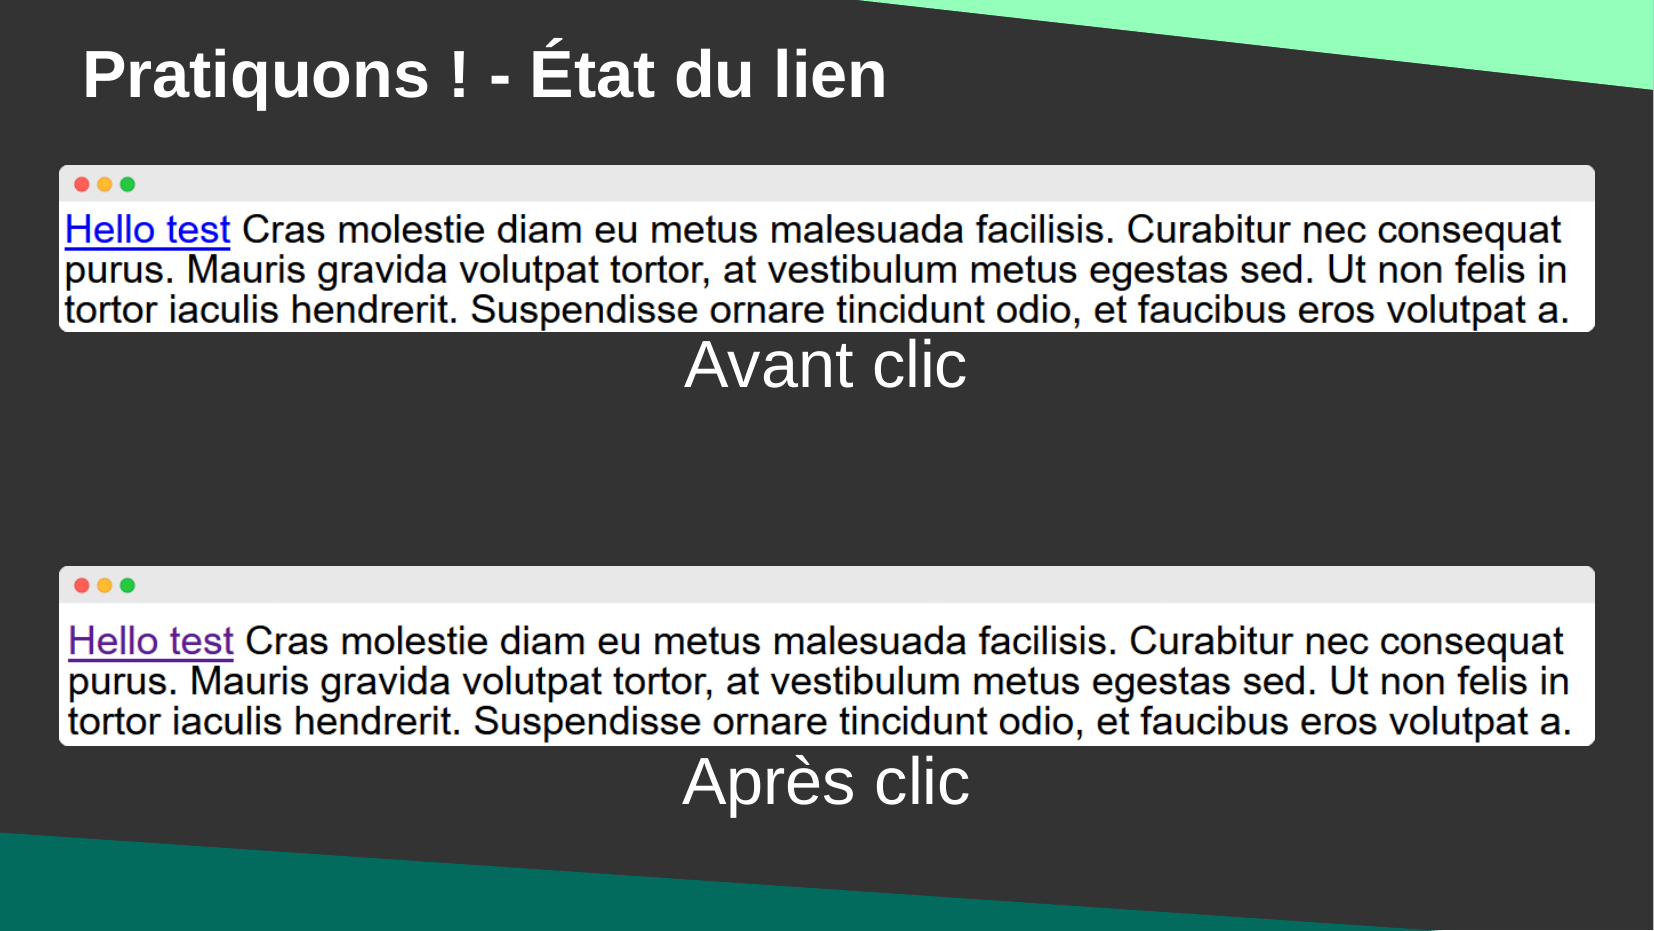

# Pratiquons ! - État du lien
Avant clic
Après clic